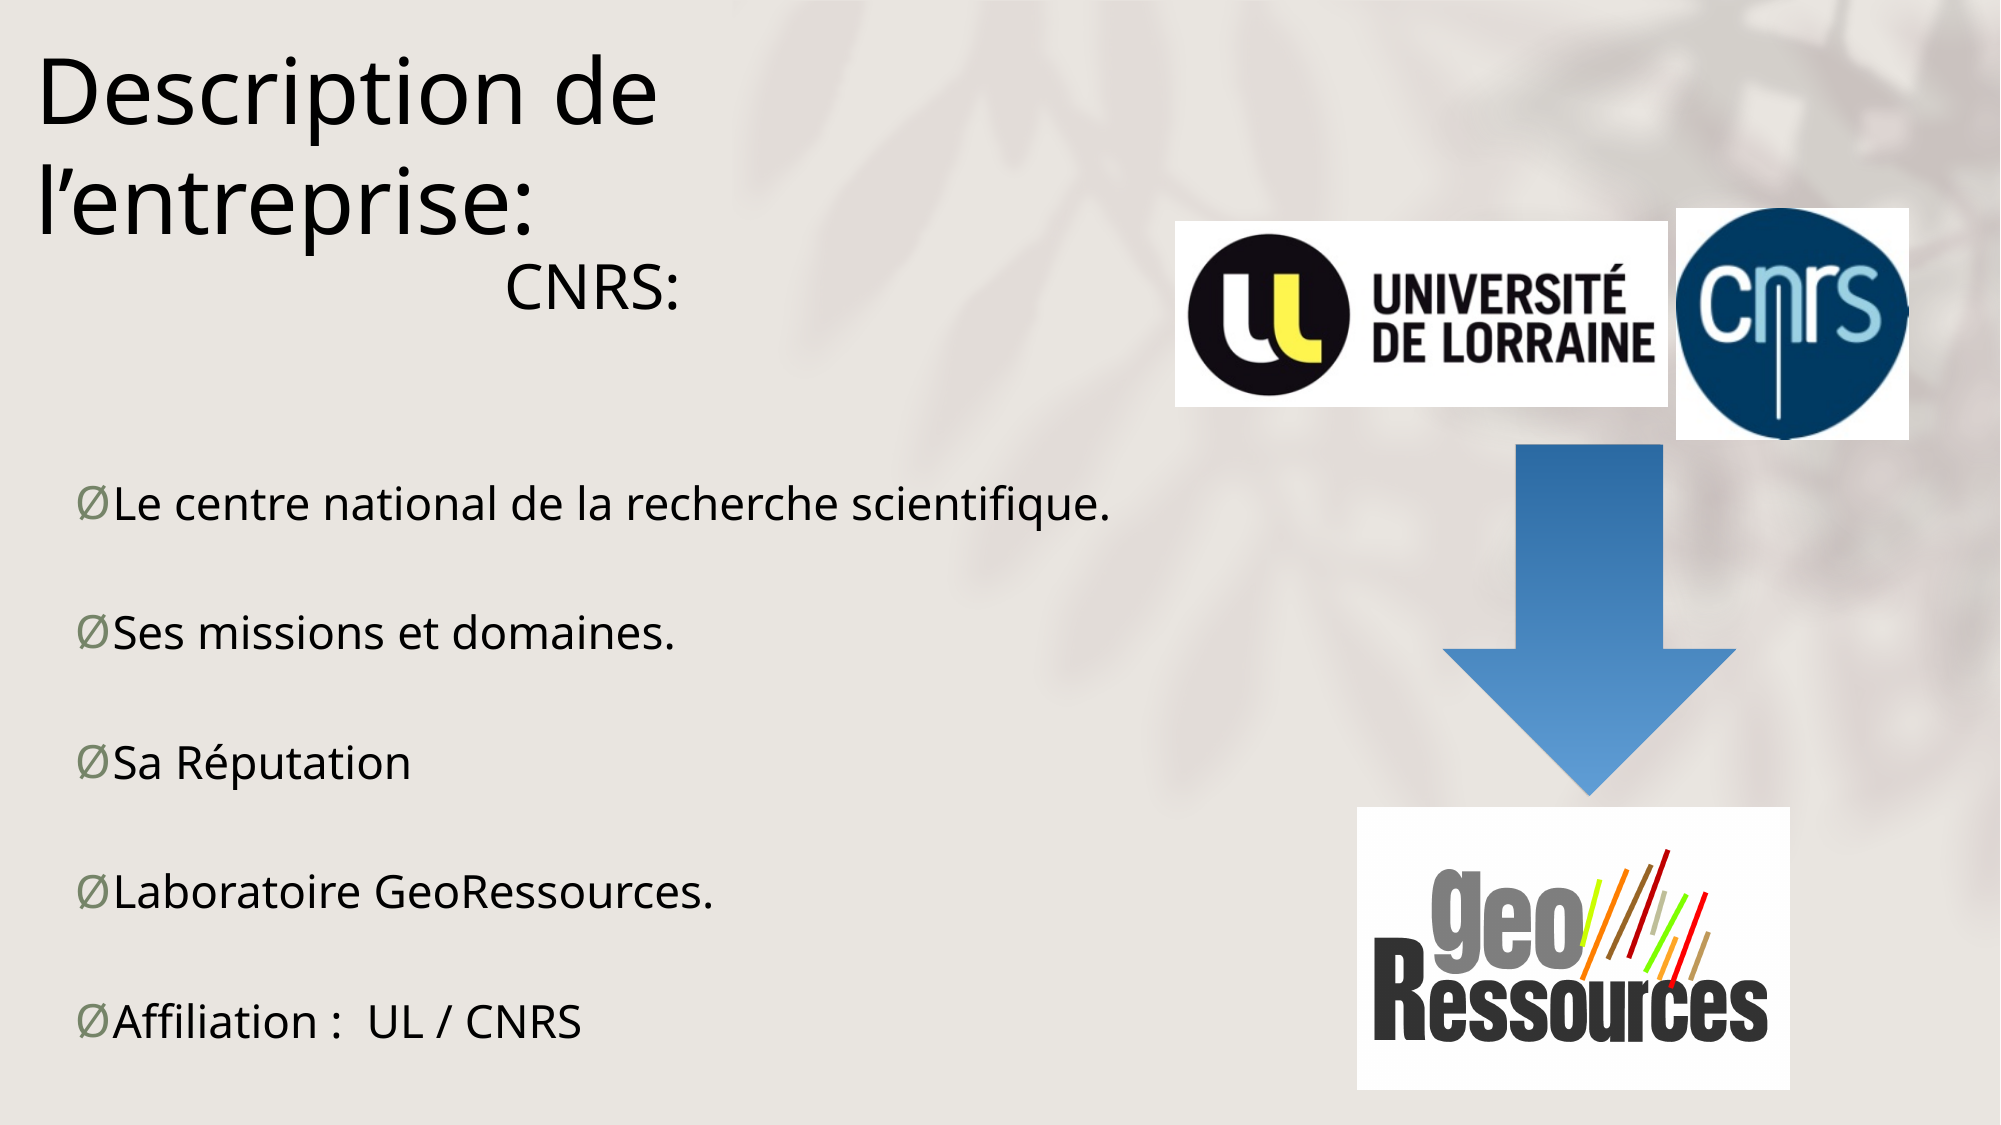

Description de l’entreprise:
# CNRS:
Le centre national de la recherche scientifique.
Ses missions et domaines.
Sa Réputation
Laboratoire GeoRessources.
Affiliation : UL / CNRS